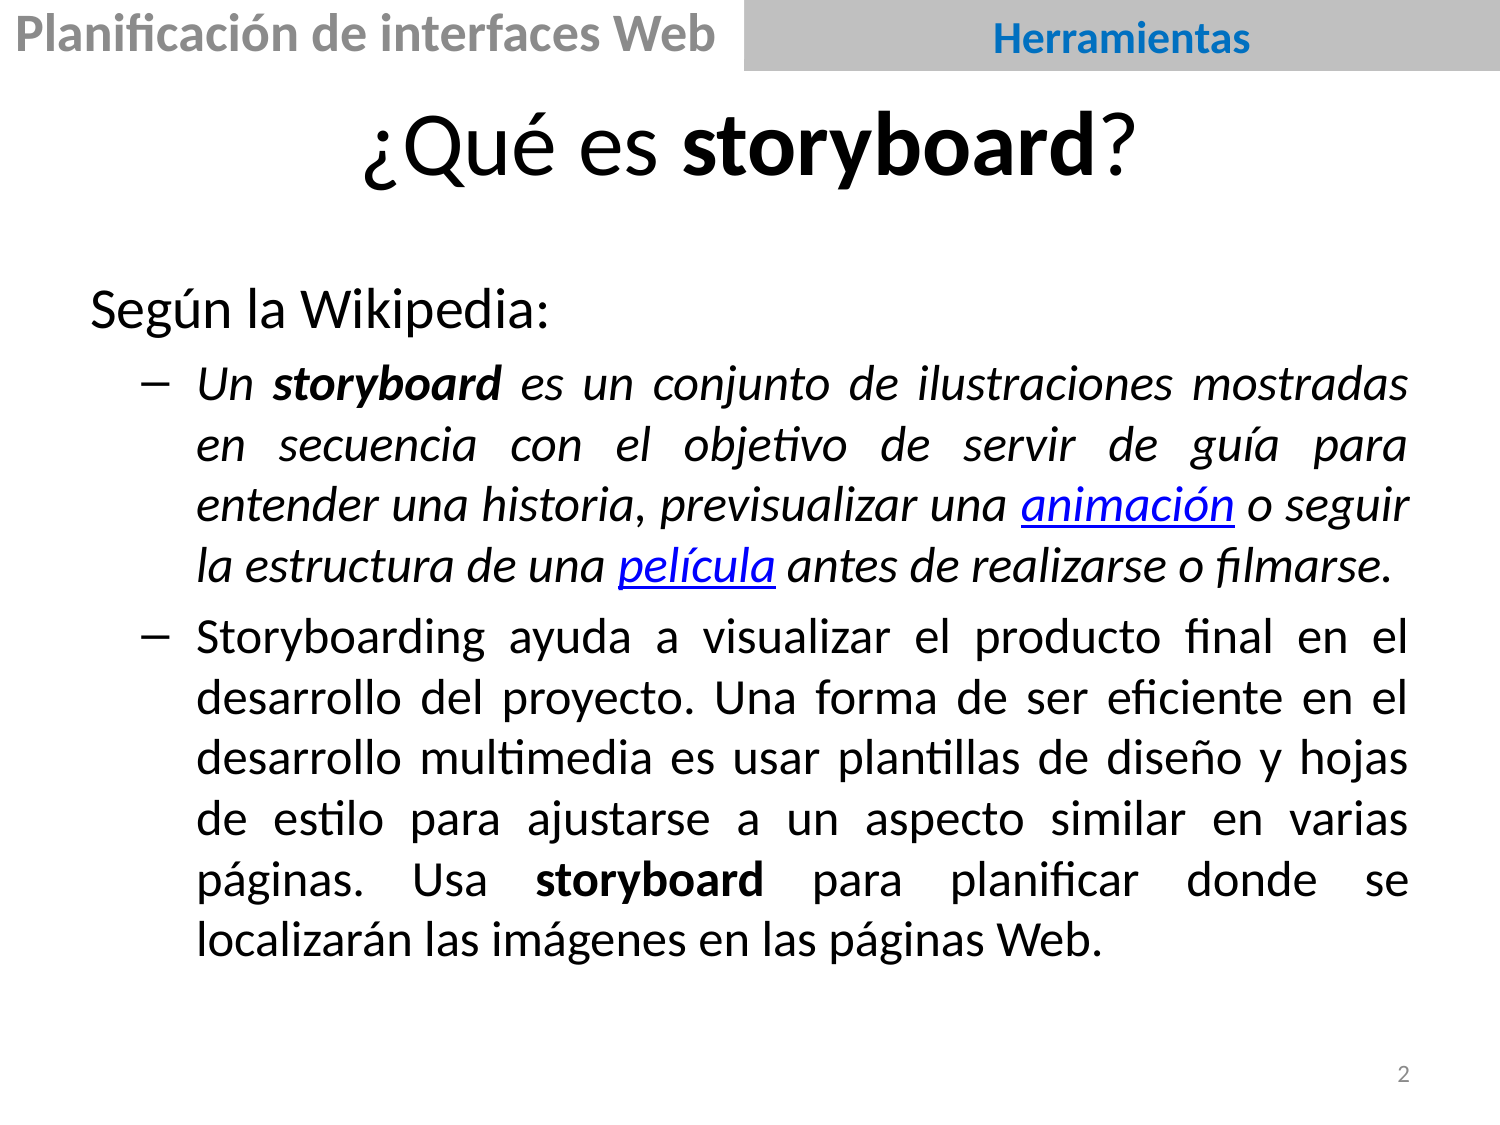

Planificación de interfaces Web
Herramientas
# ¿Qué es storyboard?
Según la Wikipedia:
Un storyboard es un conjunto de ilustraciones mostradas en secuencia con el objetivo de servir de guía para entender una historia, previsualizar una animación o seguir la estructura de una película antes de realizarse o filmarse.
Storyboarding ayuda a visualizar el producto final en el desarrollo del proyecto. Una forma de ser eficiente en el desarrollo multimedia es usar plantillas de diseño y hojas de estilo para ajustarse a un aspecto similar en varias páginas. Usa storyboard para planificar donde se localizarán las imágenes en las páginas Web.